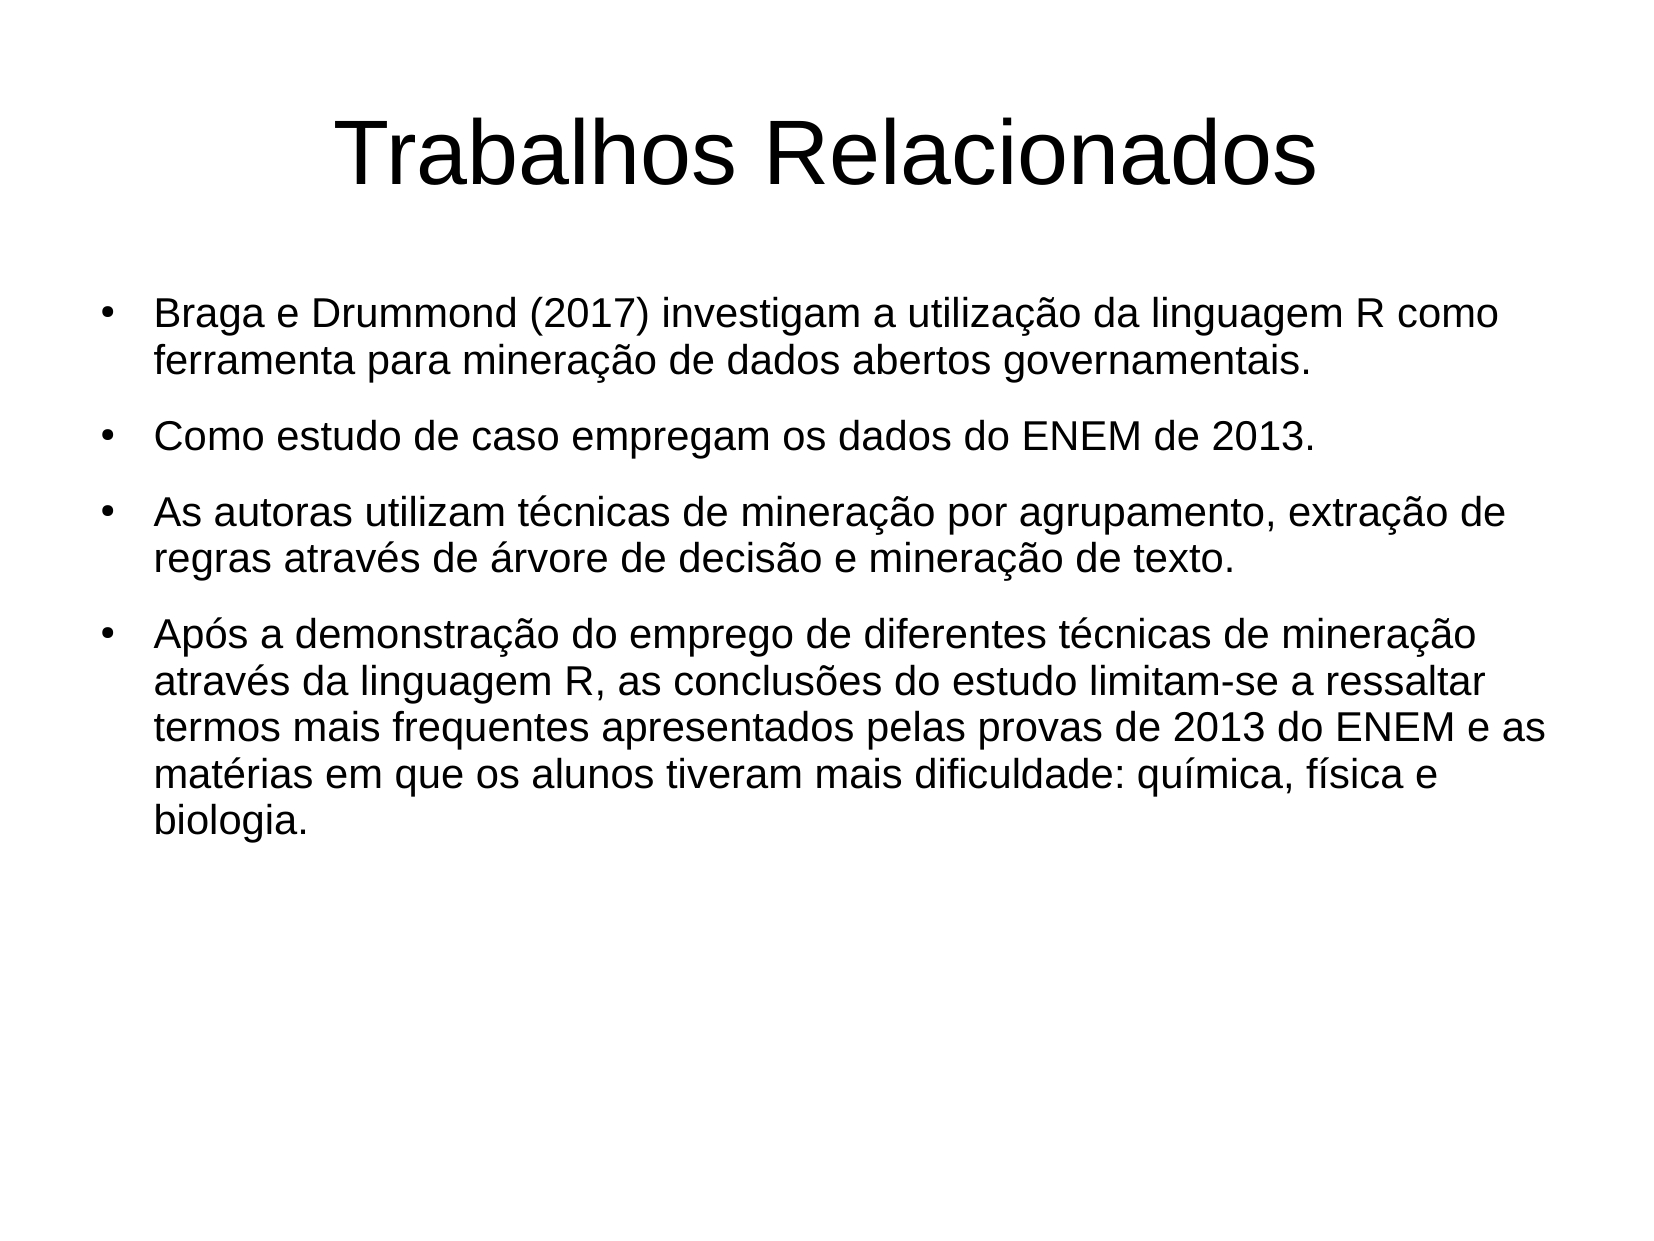

# Trabalhos Relacionados
Braga e Drummond (2017) investigam a utilização da linguagem R como ferramenta para mineração de dados abertos governamentais.
Como estudo de caso empregam os dados do ENEM de 2013.
As autoras utilizam técnicas de mineração por agrupamento, extração de regras através de árvore de decisão e mineração de texto.
Após a demonstração do emprego de diferentes técnicas de mineração através da linguagem R, as conclusões do estudo limitam-se a ressaltar termos mais frequentes apresentados pelas provas de 2013 do ENEM e as matérias em que os alunos tiveram mais dificuldade: química, física e biologia.